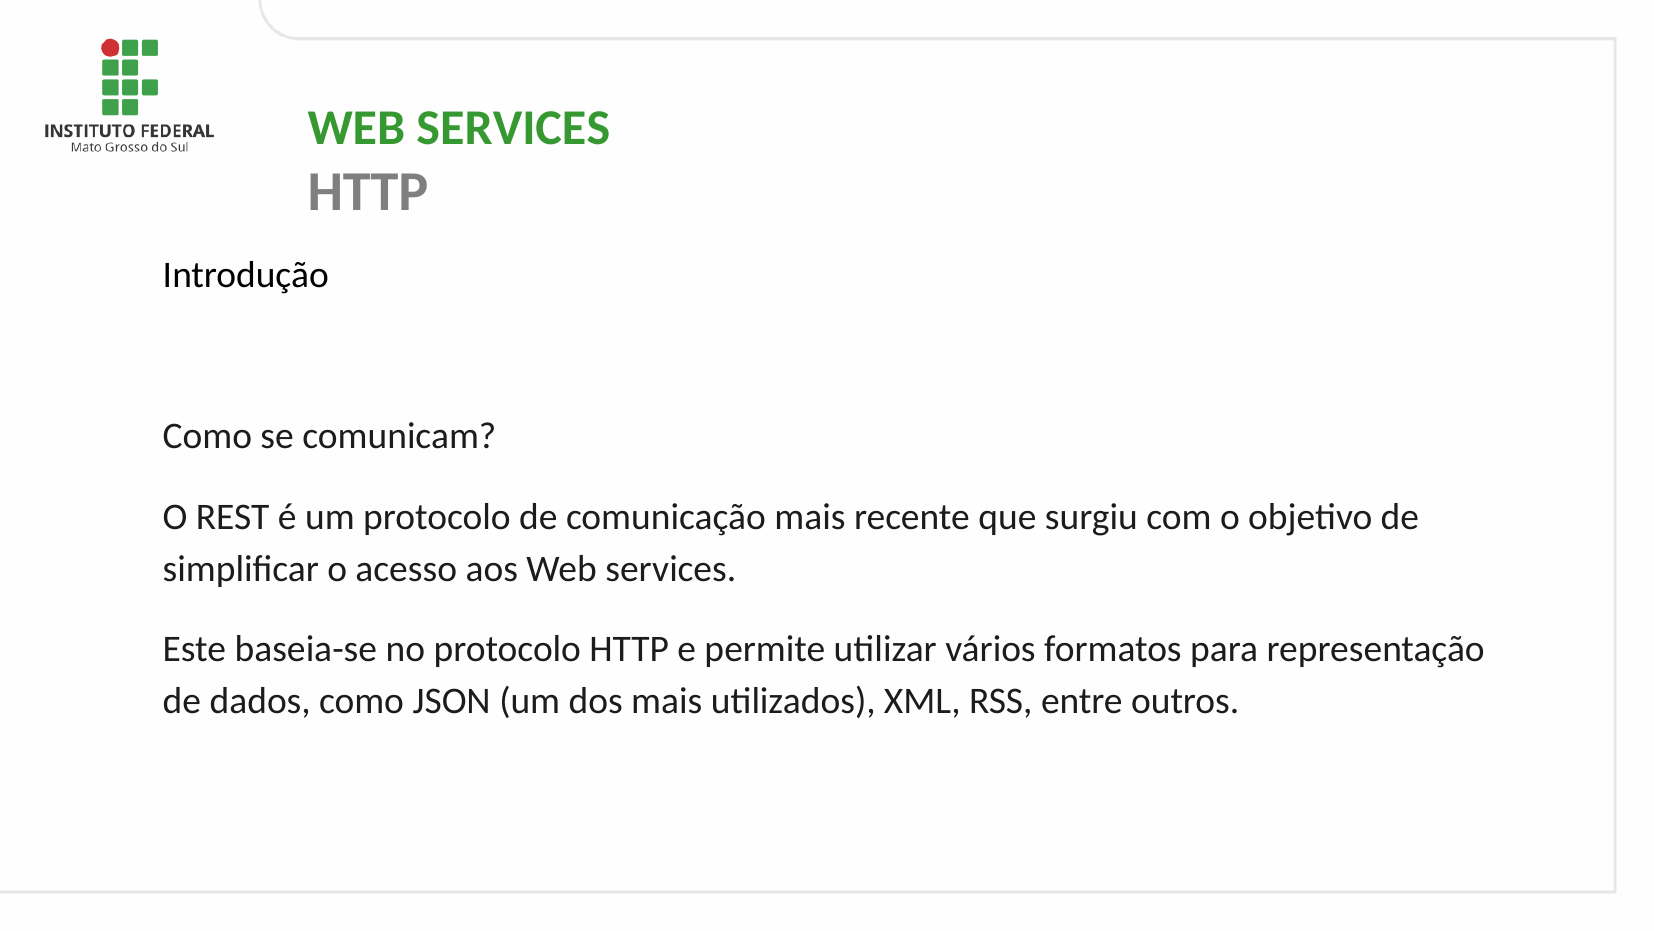

WEB SERVICES
HTTP
# Introdução
Como se comunicam?
O REST é um protocolo de comunicação mais recente que surgiu com o objetivo de simplificar o acesso aos Web services.
Este baseia-se no protocolo HTTP e permite utilizar vários formatos para representação de dados, como JSON (um dos mais utilizados), XML, RSS, entre outros.